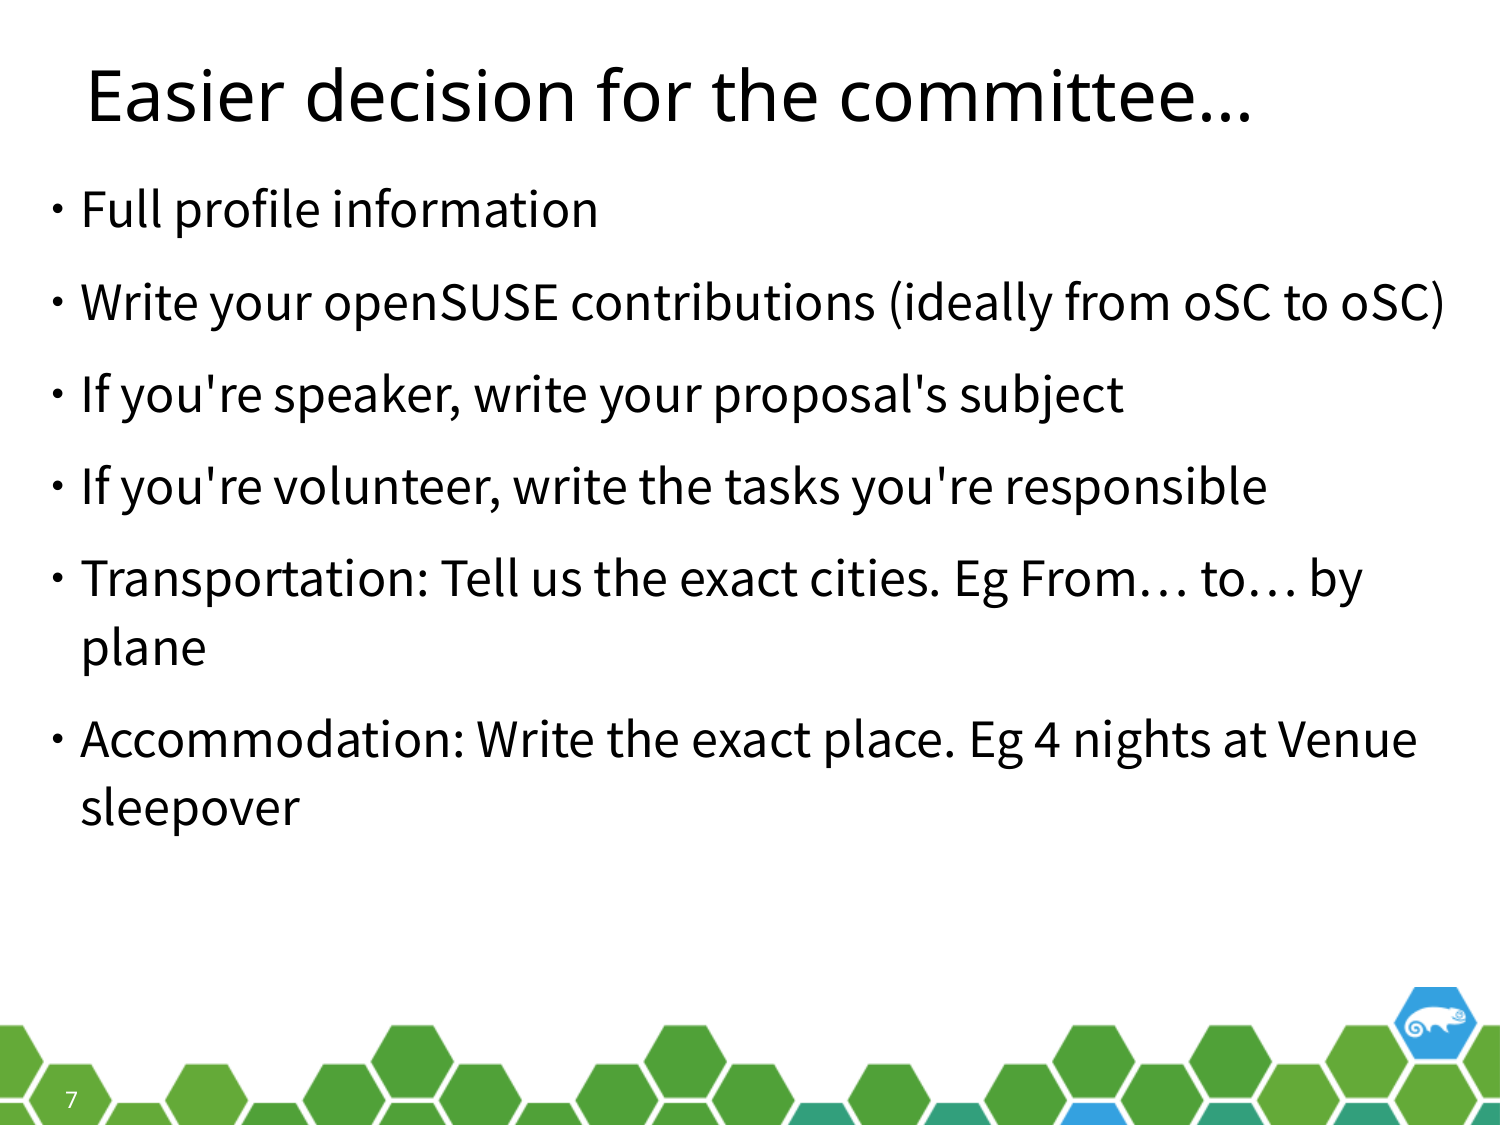

# Easier decision for the committee...
Full profile information
Write your openSUSE contributions (ideally from oSC to oSC)
If you're speaker, write your proposal's subject
If you're volunteer, write the tasks you're responsible
Transportation: Tell us the exact cities. Eg From… to… by plane
Accommodation: Write the exact place. Eg 4 nights at Venue sleepover